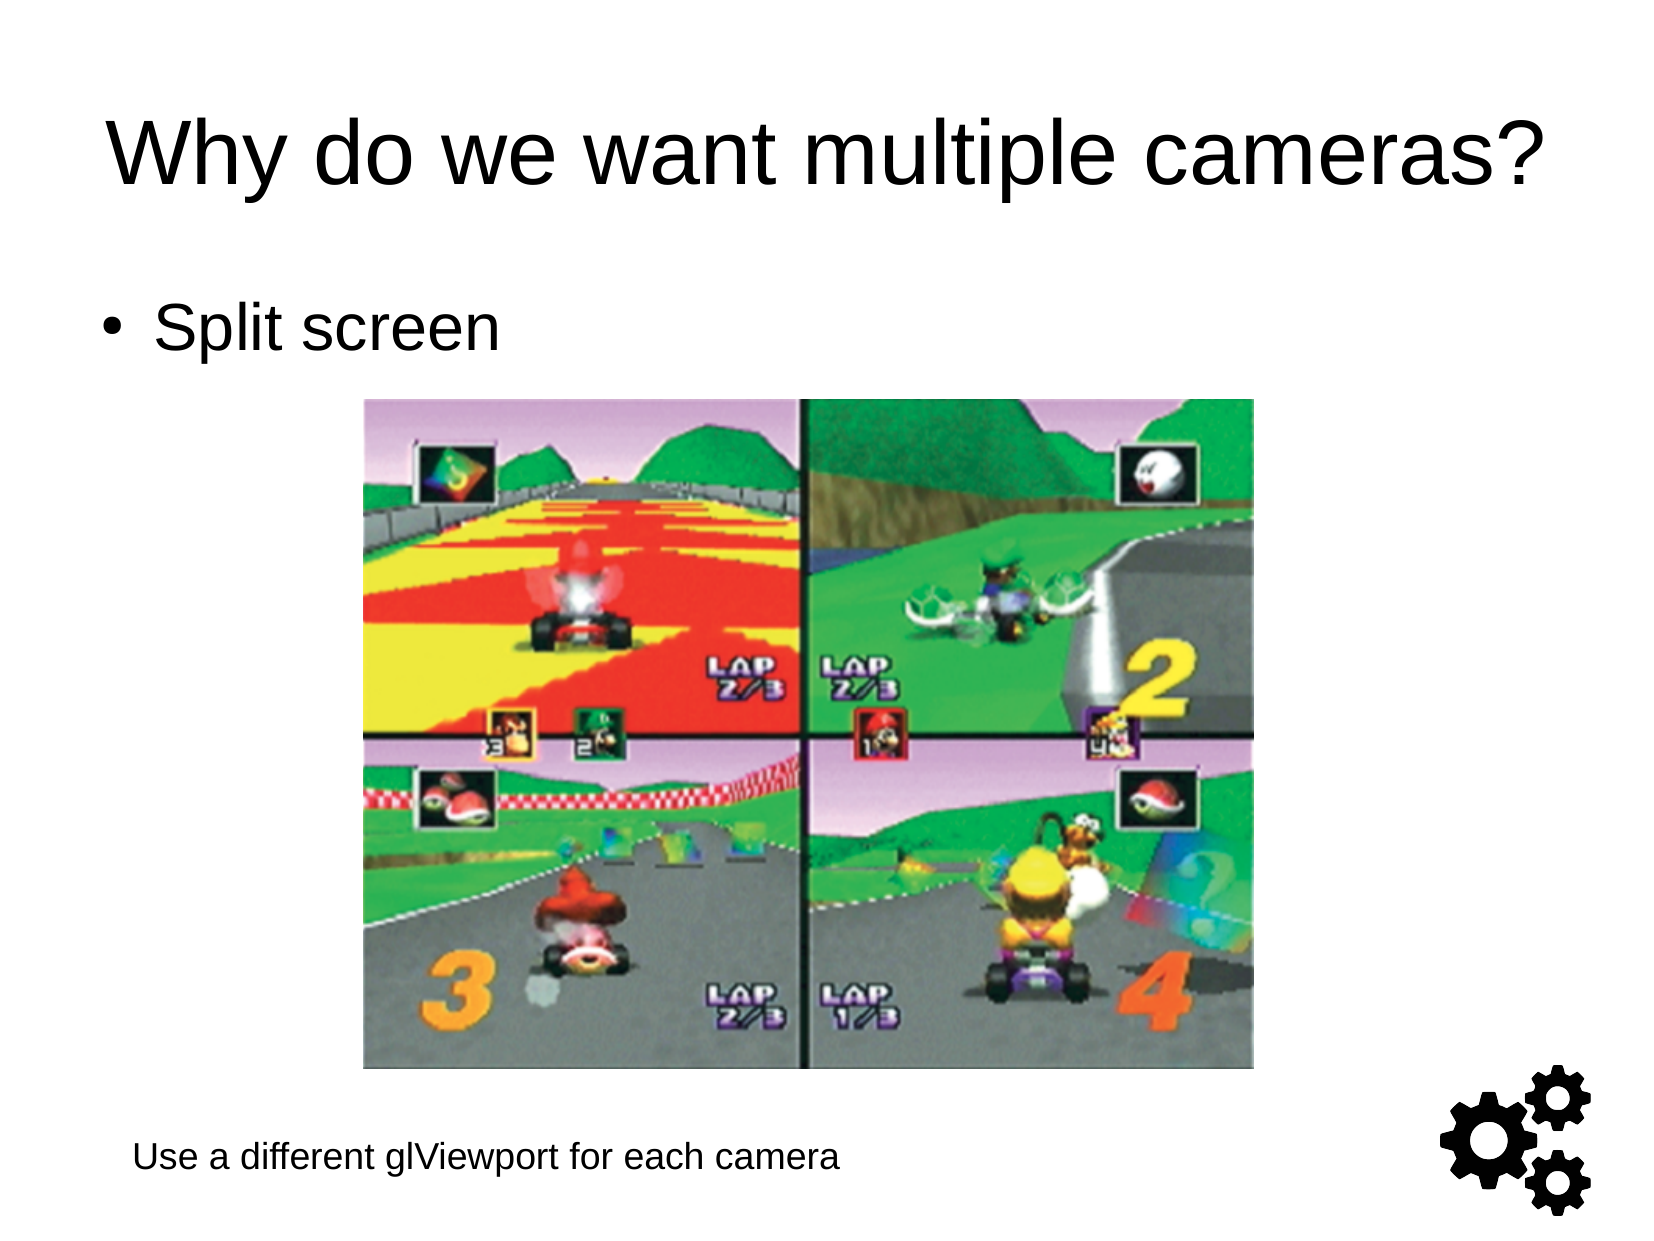

# Why do we want multiple cameras?
Split screen
Use a different glViewport for each camera